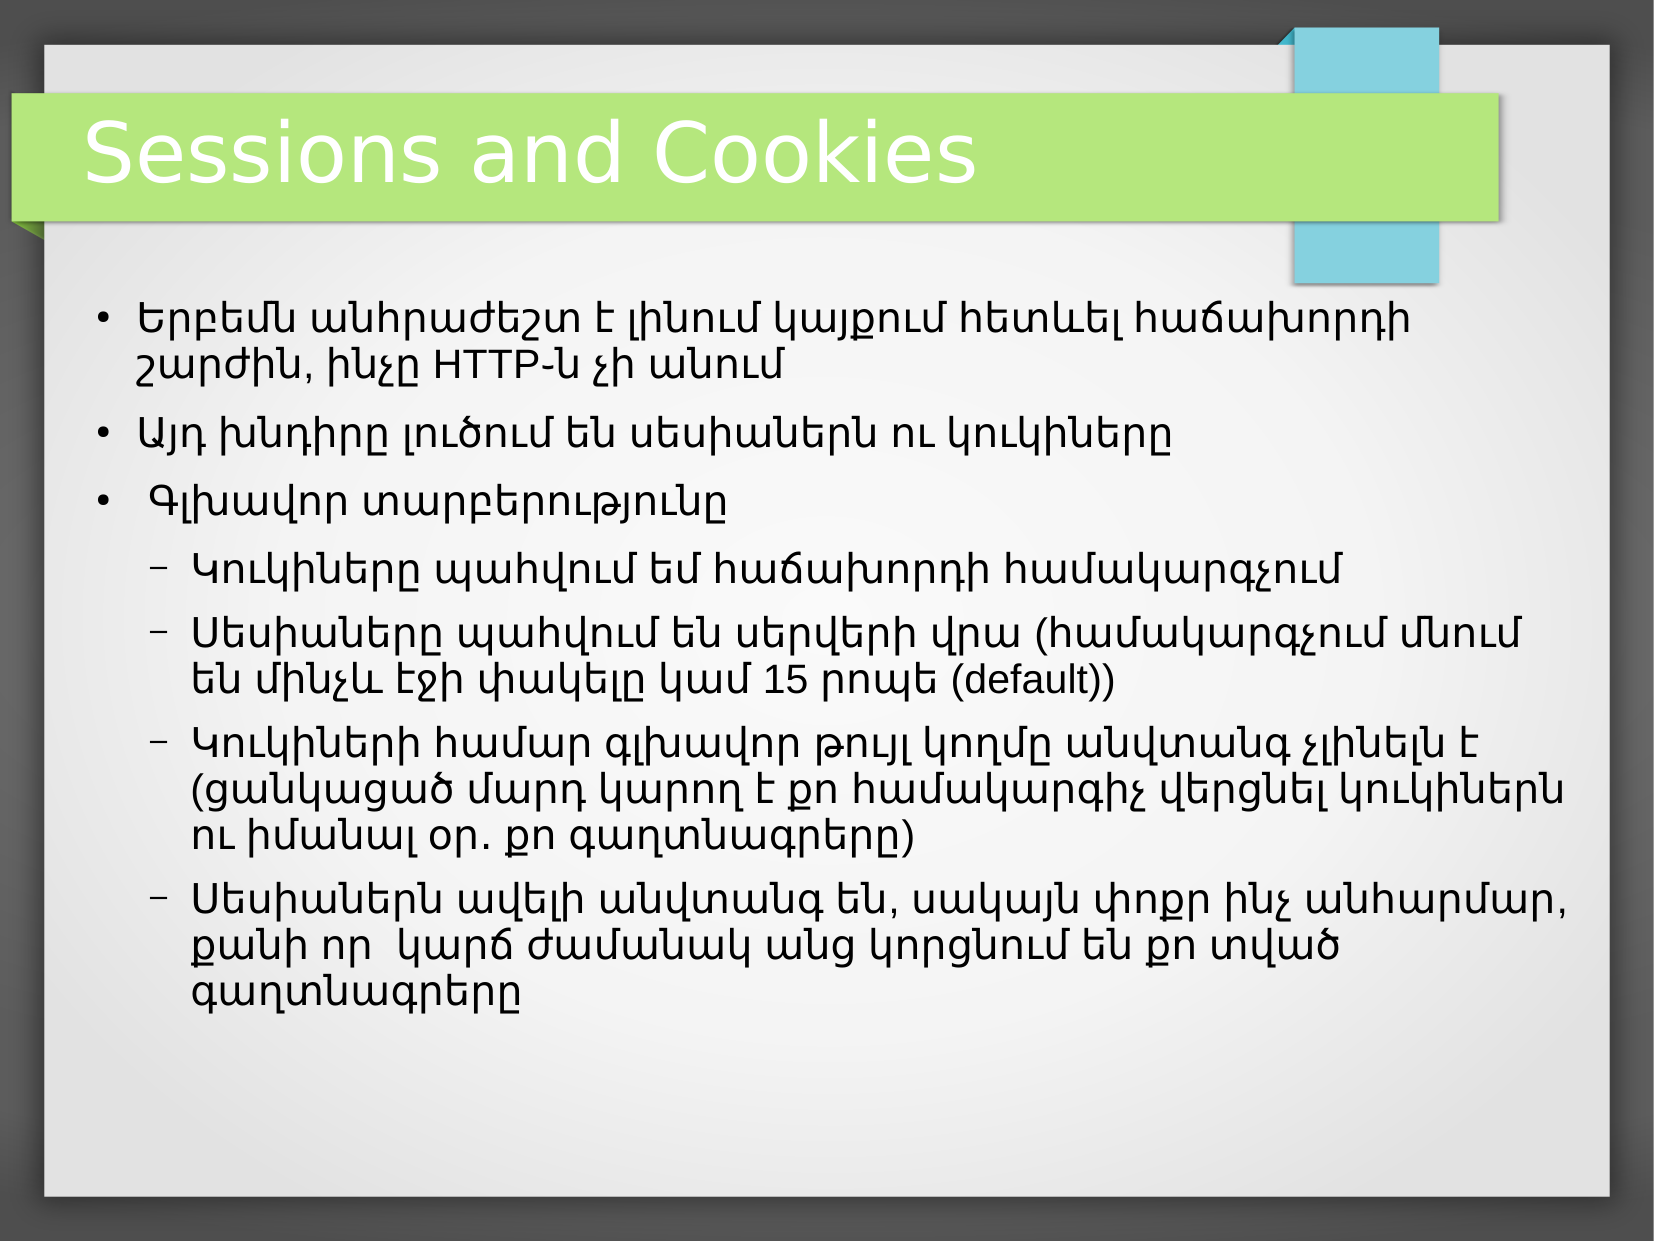

# Sessions and Cookies
Երբեմն անհրաժեշտ է լինում կայքում հետևել հաճախորդի շարժին, ինչը HTTP֊ն չի անում
Այդ խնդիրը լուծում են սեսիաներն ու կուկիները
 Գլխավոր տարբերությունը
Կուկիները պահվում եմ հաճախորդի համակարգչում
Սեսիաները պահվում են սերվերի վրա (համակարգչում մնում են մինչև էջի փակելը կամ 15 րոպե (default))
Կուկիների համար գլխավոր թույլ կողմը անվտանգ չլինելն է (ցանկացած մարդ կարող է քո համակարգիչ վերցնել կուկիներն ու իմանալ օր․ քո գաղտնագրերը)
Սեսիաներն ավելի անվտանգ են, սակայն փոքր ինչ անհարմար, քանի որ կարճ ժամանակ անց կորցնում են քո տված գաղտնագրերը